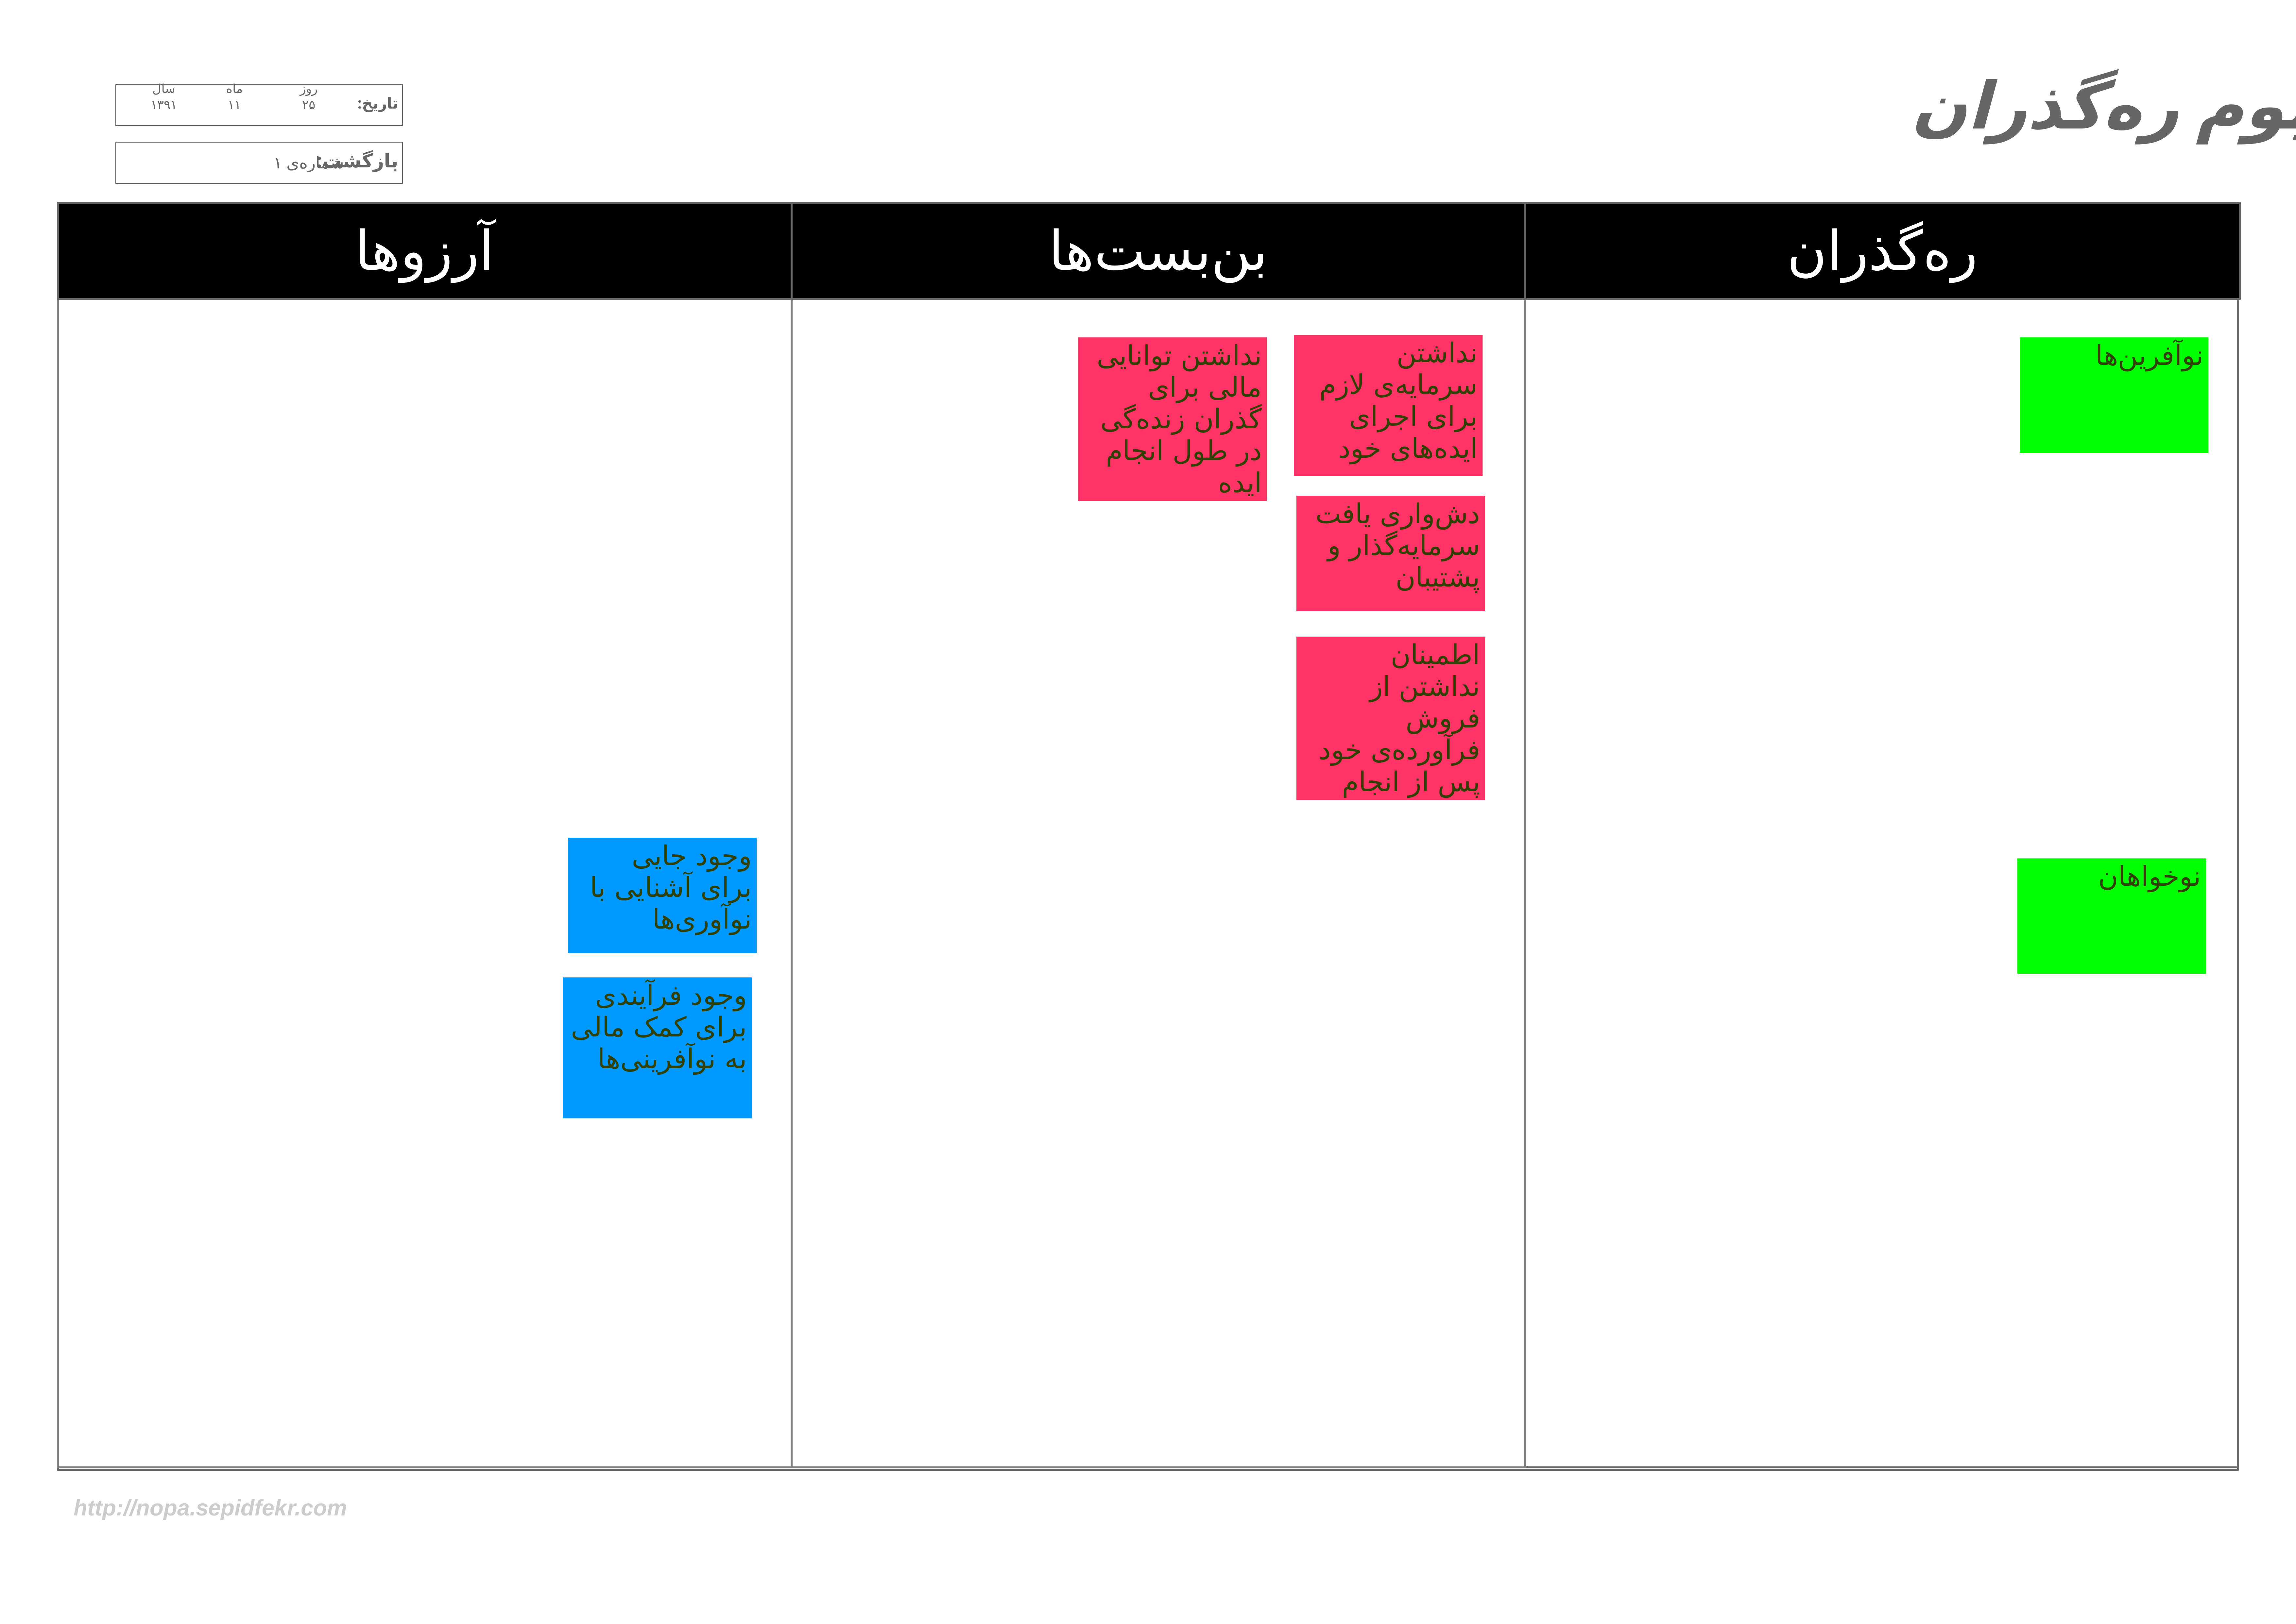

بوم ره‌گذران
سال
۱۳۹۱
ماه
۱۱
روز
۲۵
تاریخ:
بازگشت:
شماره‌ی ۱
آرزوها
بن‌بست‌ها
ره‌گذران
نداشتن سرمایه‌ی لازم برای اجرای ایده‌های خود
نداشتن توانایی مالی برای گذران زنده‌گی در طول انجام ایده
نوآفرین‌ها
دش‌واری یافت سرمایه‌گذار و پشتیبان
اطمینان نداشتن از فروش فرآورده‌ی خود پس از انجام
وجود جایی برای آشنایی با نوآوری‌ها
نوخواهان
وجود فرآیندی برای کمک مالی به نوآفرینی‌ها
http://nopa.sepidfekr.com